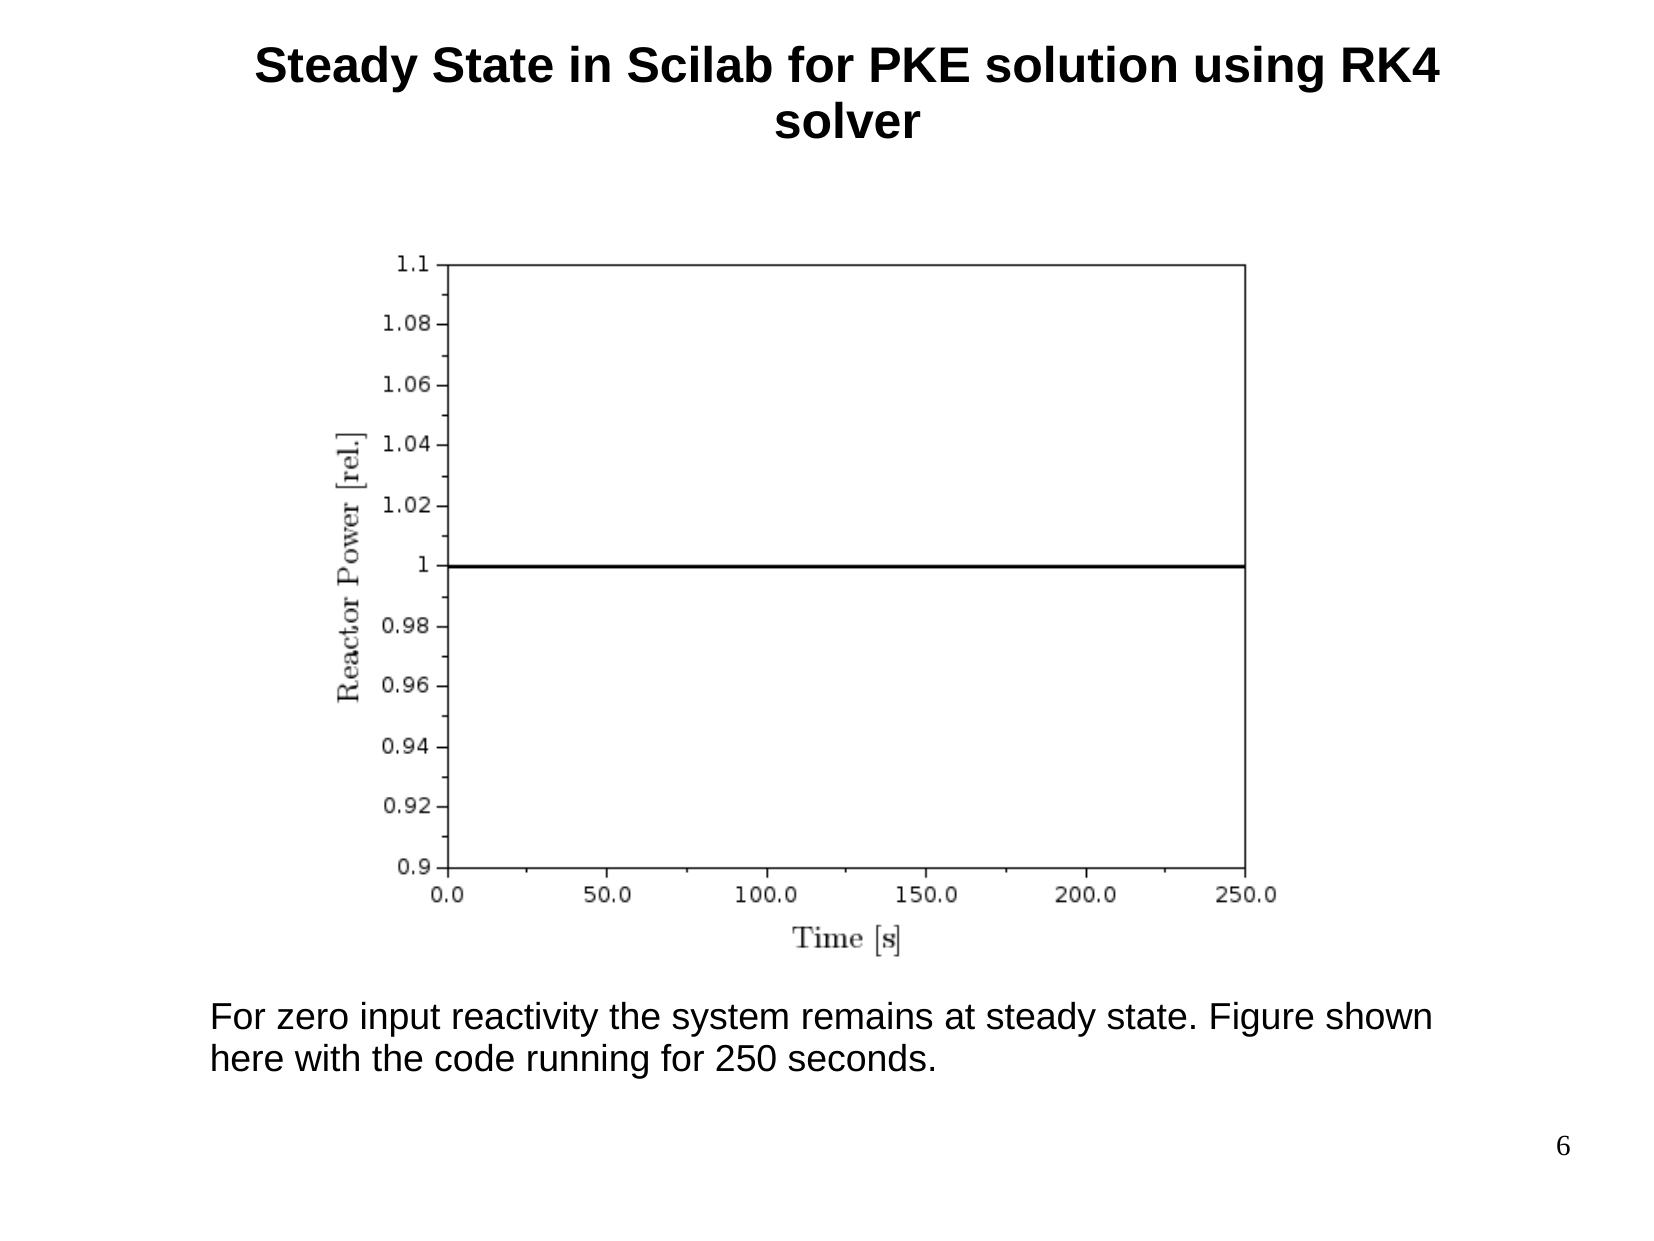

Steady State in Scilab for PKE solution using RK4 solver
For zero input reactivity the system remains at steady state. Figure shown here with the code running for 250 seconds.
6